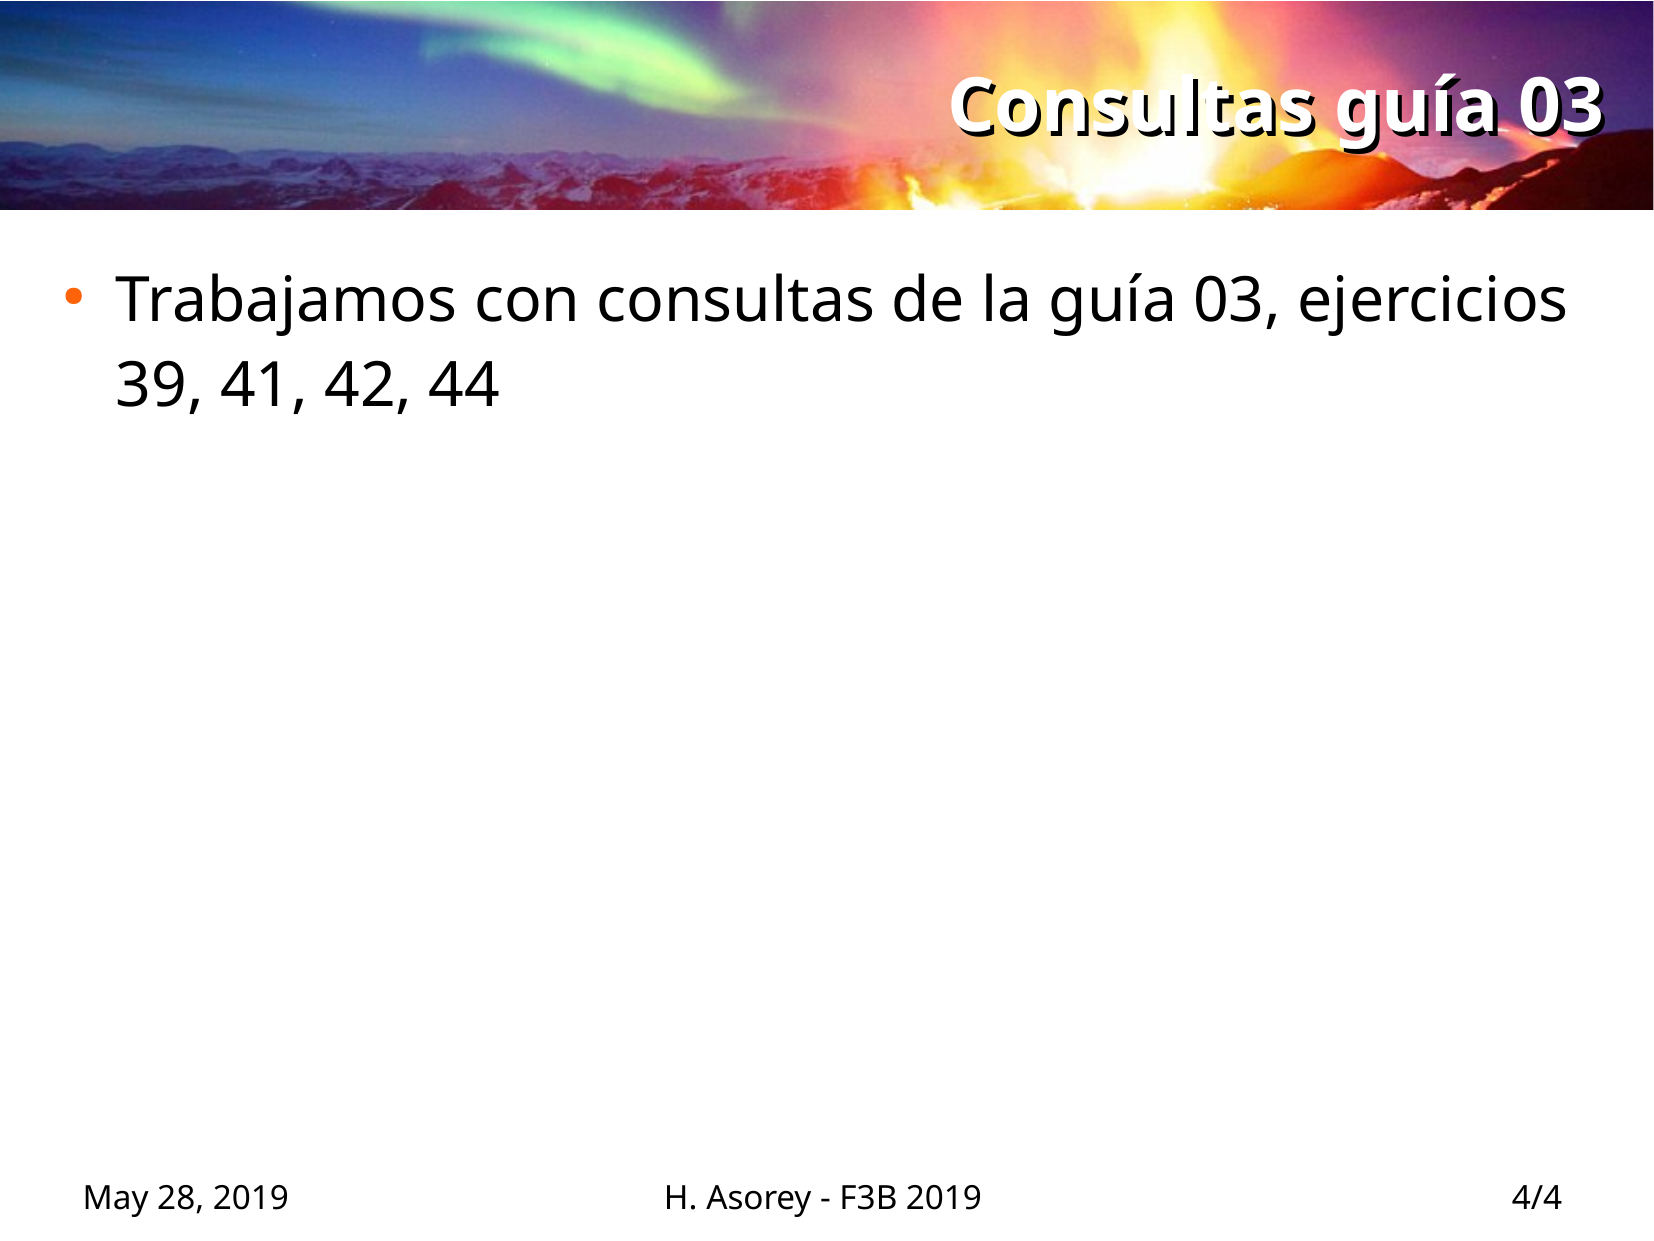

# Consultas guía 03
Trabajamos con consultas de la guía 03, ejercicios 39, 41, 42, 44
May 28, 2019
H. Asorey - F3B 2019
4